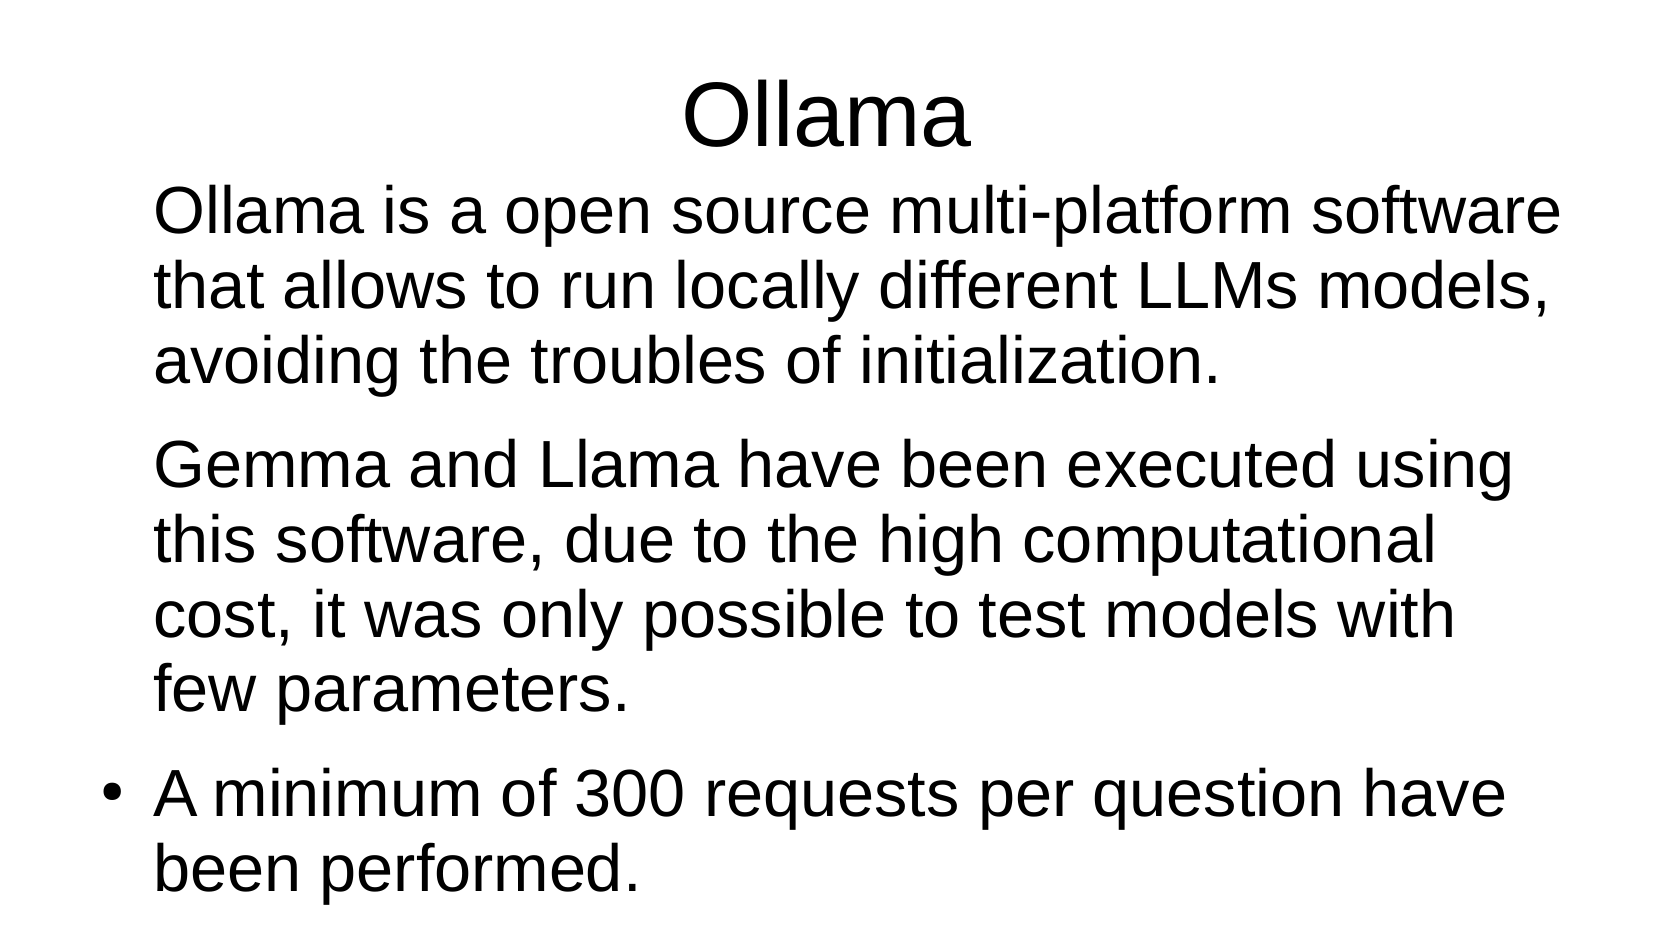

# Ollama
Ollama is a open source multi-platform software that allows to run locally different LLMs models, avoiding the troubles of initialization.
Gemma and Llama have been executed using this software, due to the high computational cost, it was only possible to test models with few parameters.
A minimum of 300 requests per question have been performed.